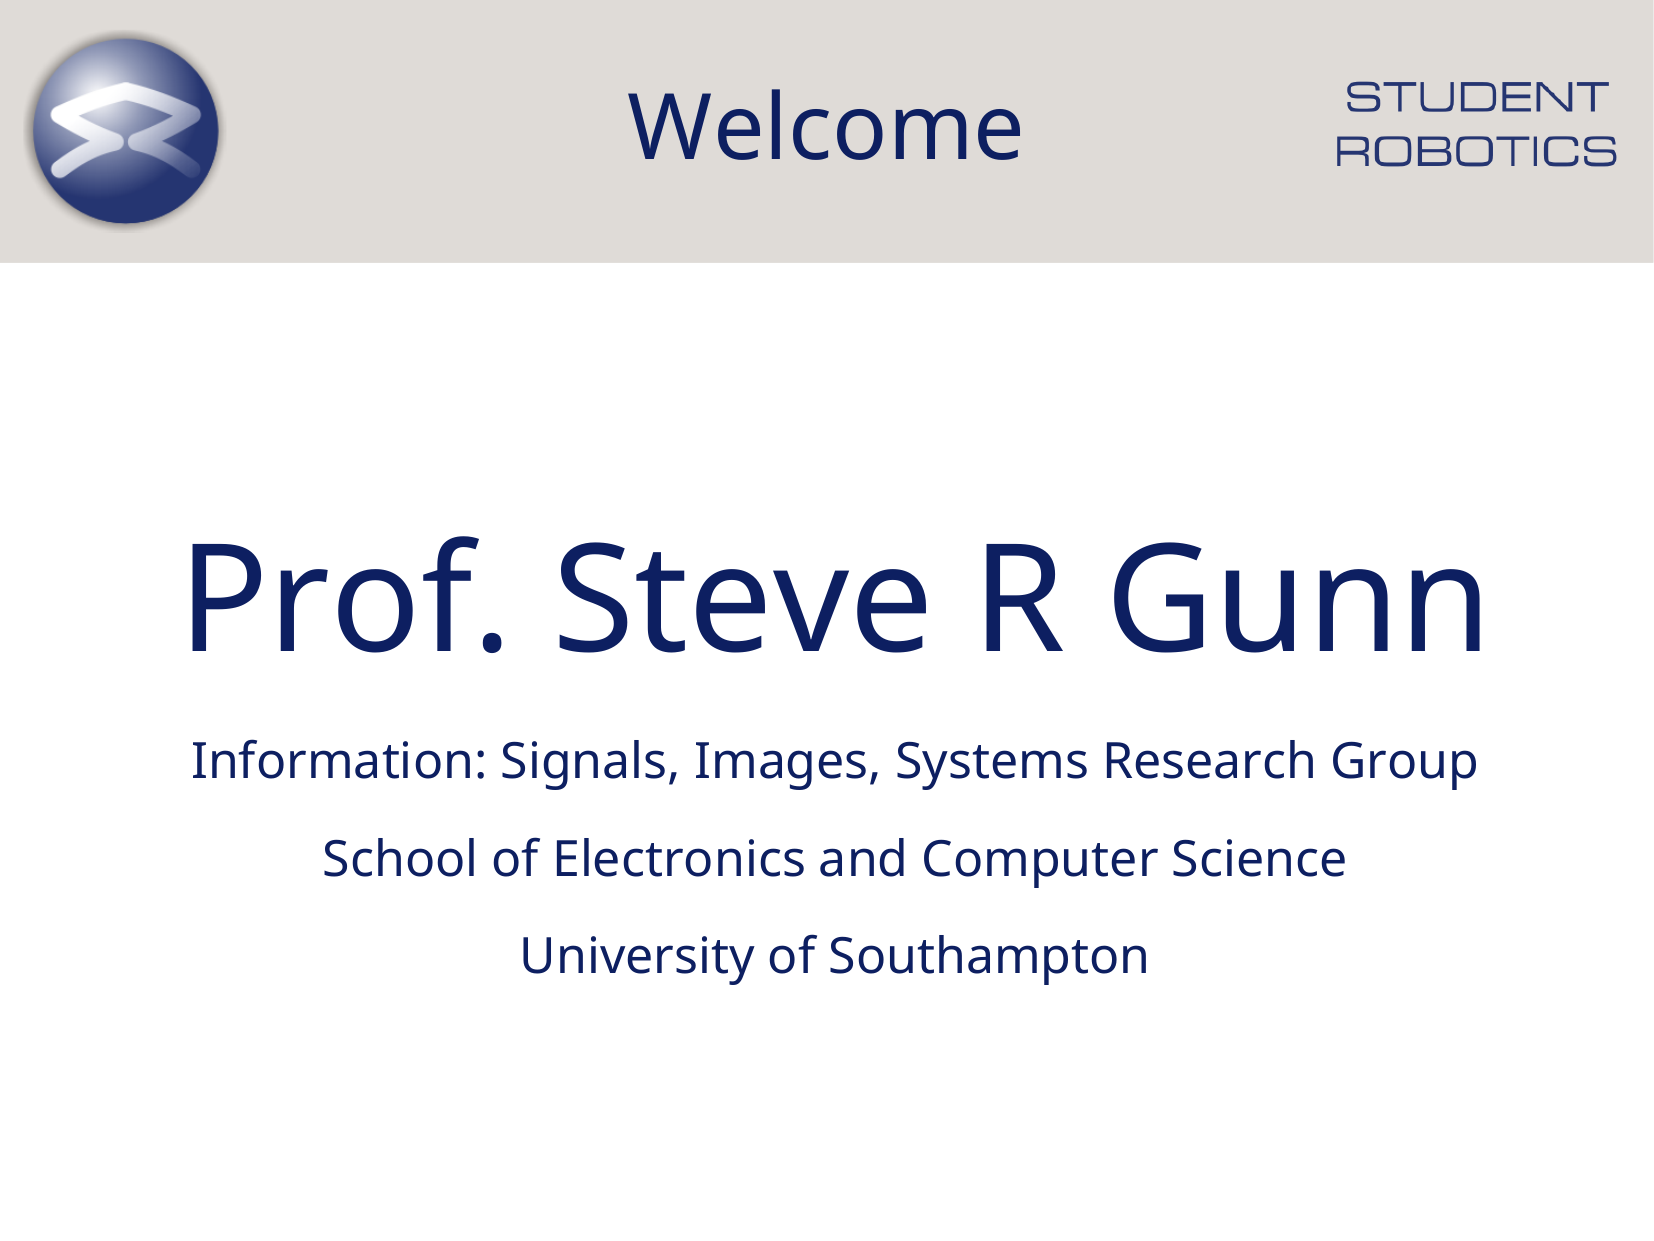

# Welcome
Prof. Steve R Gunn
Information: Signals, Images, Systems Research Group
School of Electronics and Computer Science
University of Southampton